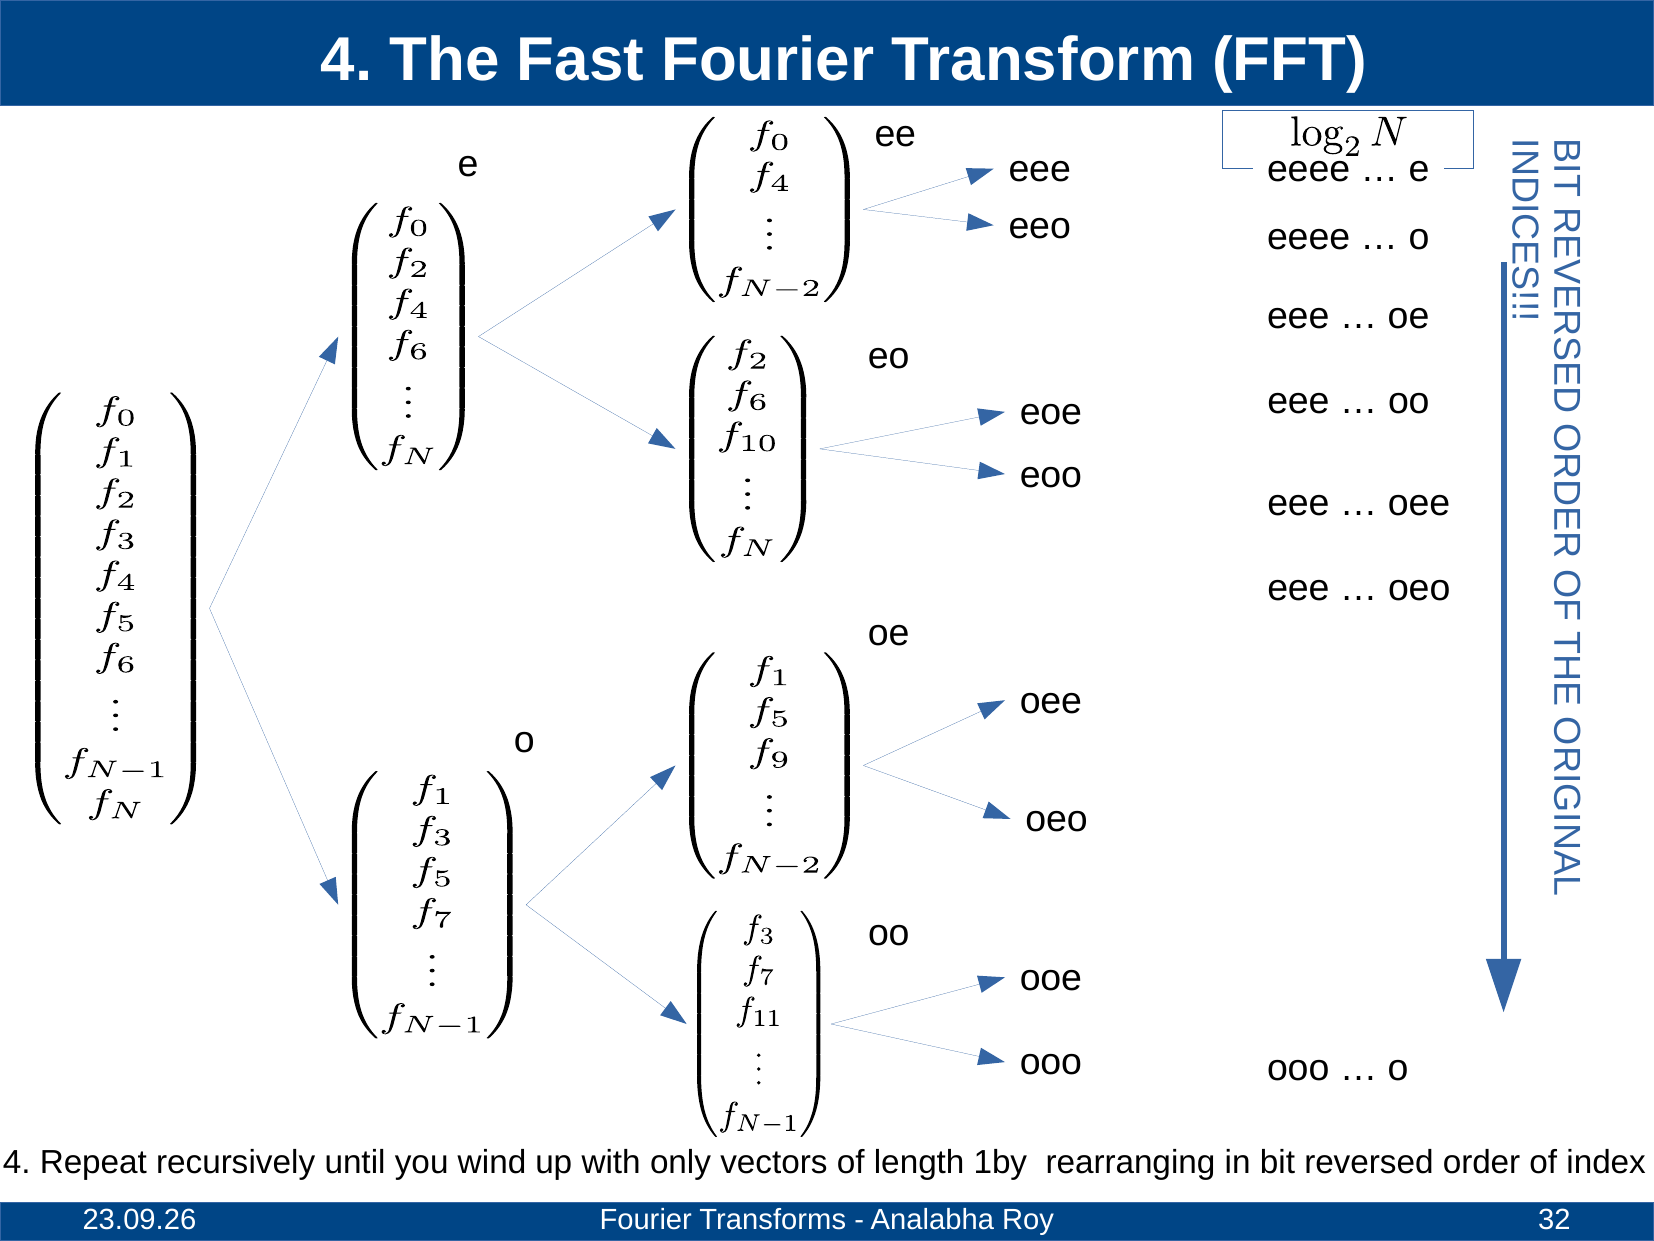

# 4. The Fast Fourier Transform (FFT)
ee
BIT REVERSED ORDER OF THE ORIGINAL INDICES!!!
e
eee
eeee … e
eeee … o
eee … oe
eee … oo
eee … oee
eee … oeo
ooo … o
eeo
eo
eoe
eoo
oe
oee
o
oeo
oo
ooe
ooo
4. Repeat recursively until you wind up with only vectors of length 1by rearranging in bit reversed order of index
Your name here (insert->page number)
32